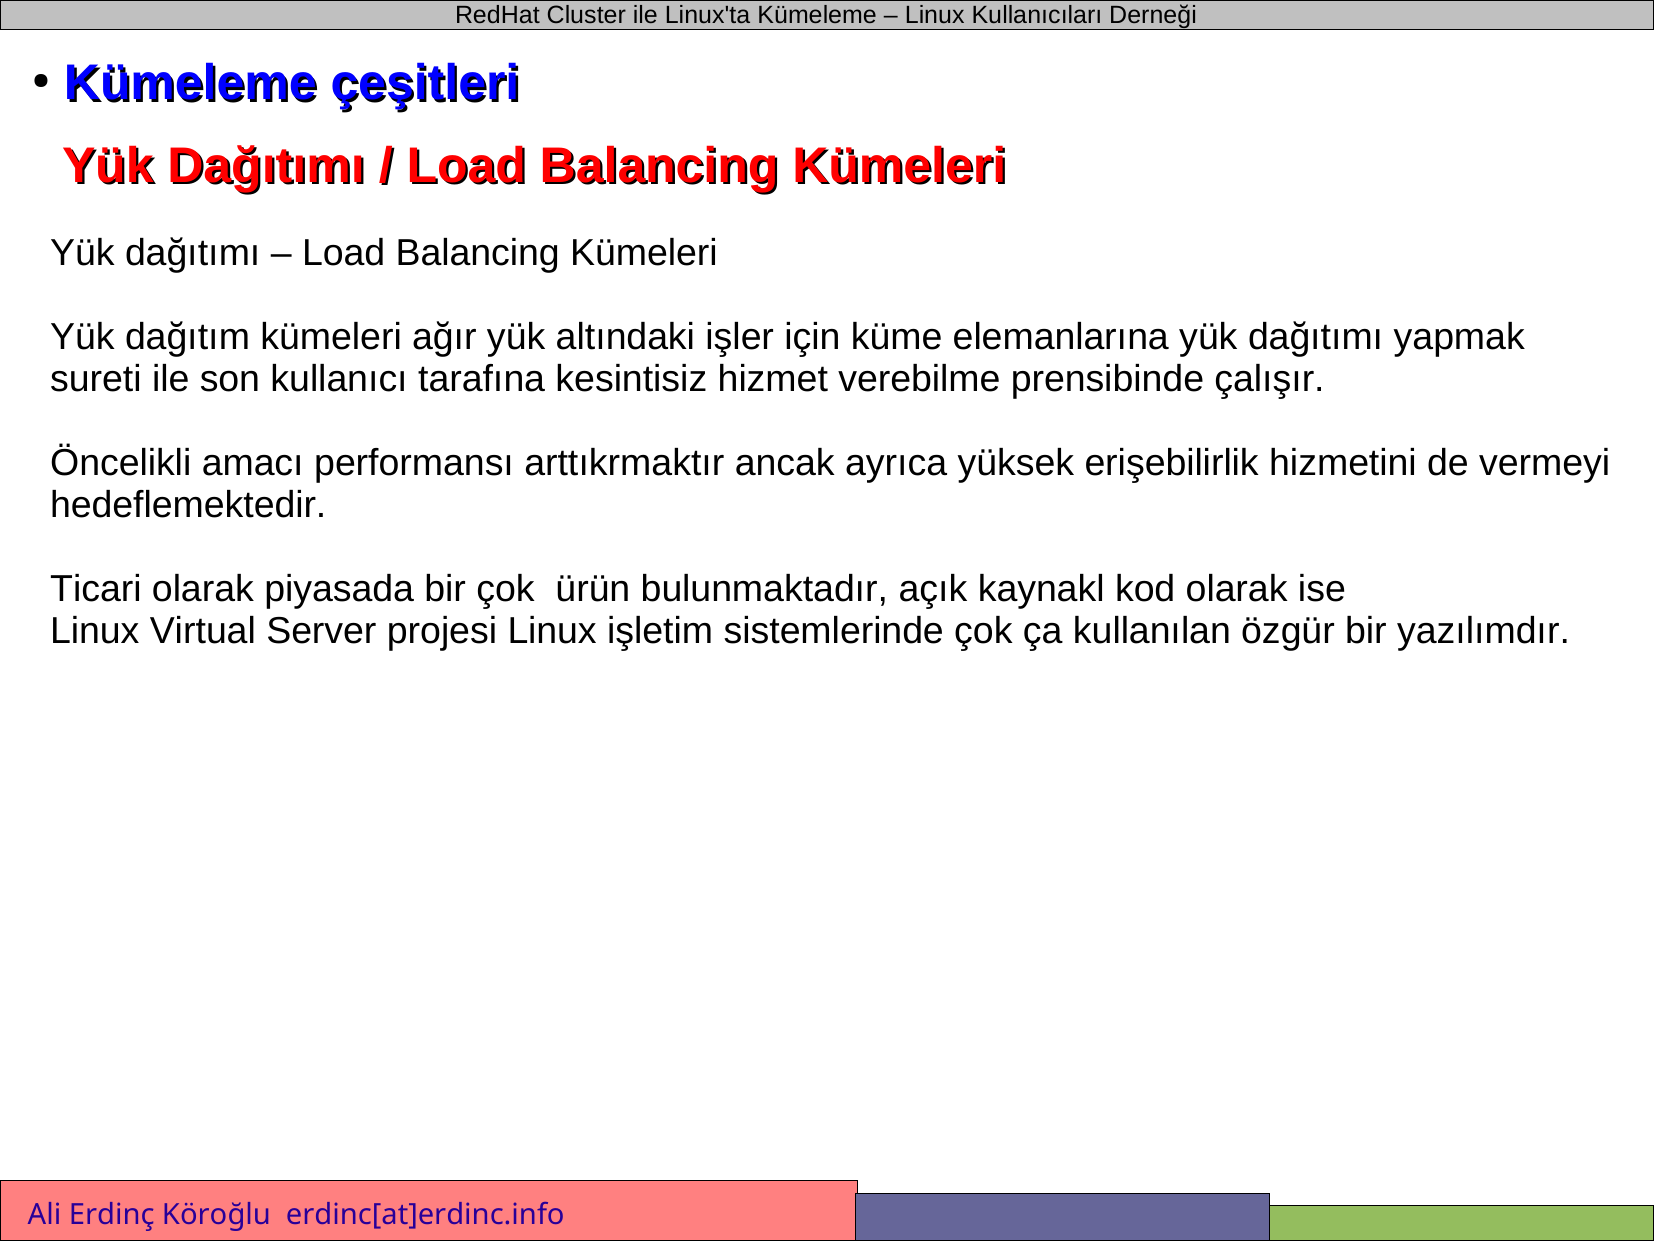

RedHat Cluster ile Linux'ta Kümeleme – Linux Kullanıcıları Derneği
 Kümeleme çeşitleri
Yük Dağıtımı / Load Balancing Kümeleri
Yük dağıtımı – Load Balancing Kümeleri
Yük dağıtım kümeleri ağır yük altındaki işler için küme elemanlarına yük dağıtımı yapmak
sureti ile son kullanıcı tarafına kesintisiz hizmet verebilme prensibinde çalışır.
Öncelikli amacı performansı arttıkrmaktır ancak ayrıca yüksek erişebilirlik hizmetini de vermeyi
hedeflemektedir.
Ticari olarak piyasada bir çok ürün bulunmaktadır, açık kaynakl kod olarak ise
Linux Virtual Server projesi Linux işletim sistemlerinde çok ça kullanılan özgür bir yazılımdır.
Ali Erdinç Köroğlu erdinc[at]erdinc.info http://www.erdinc.info